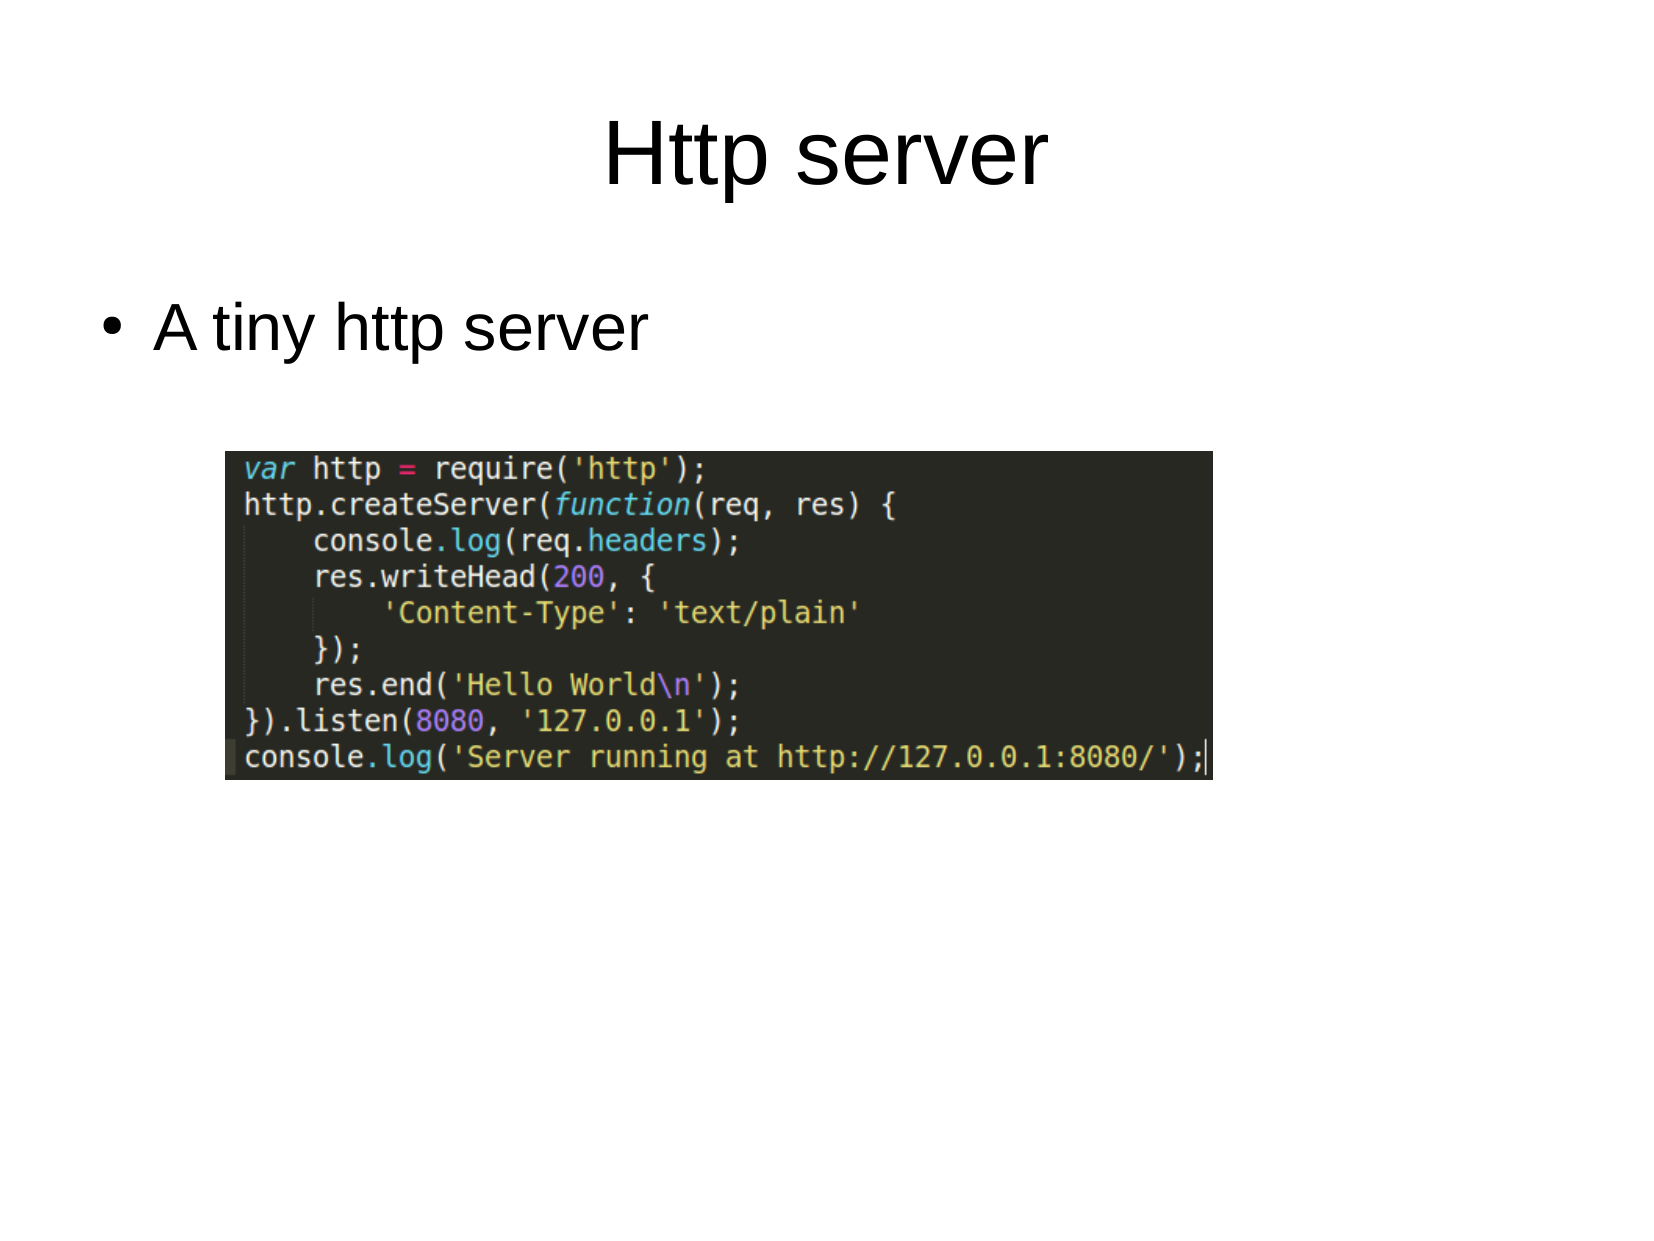

# Http server
A tiny http server